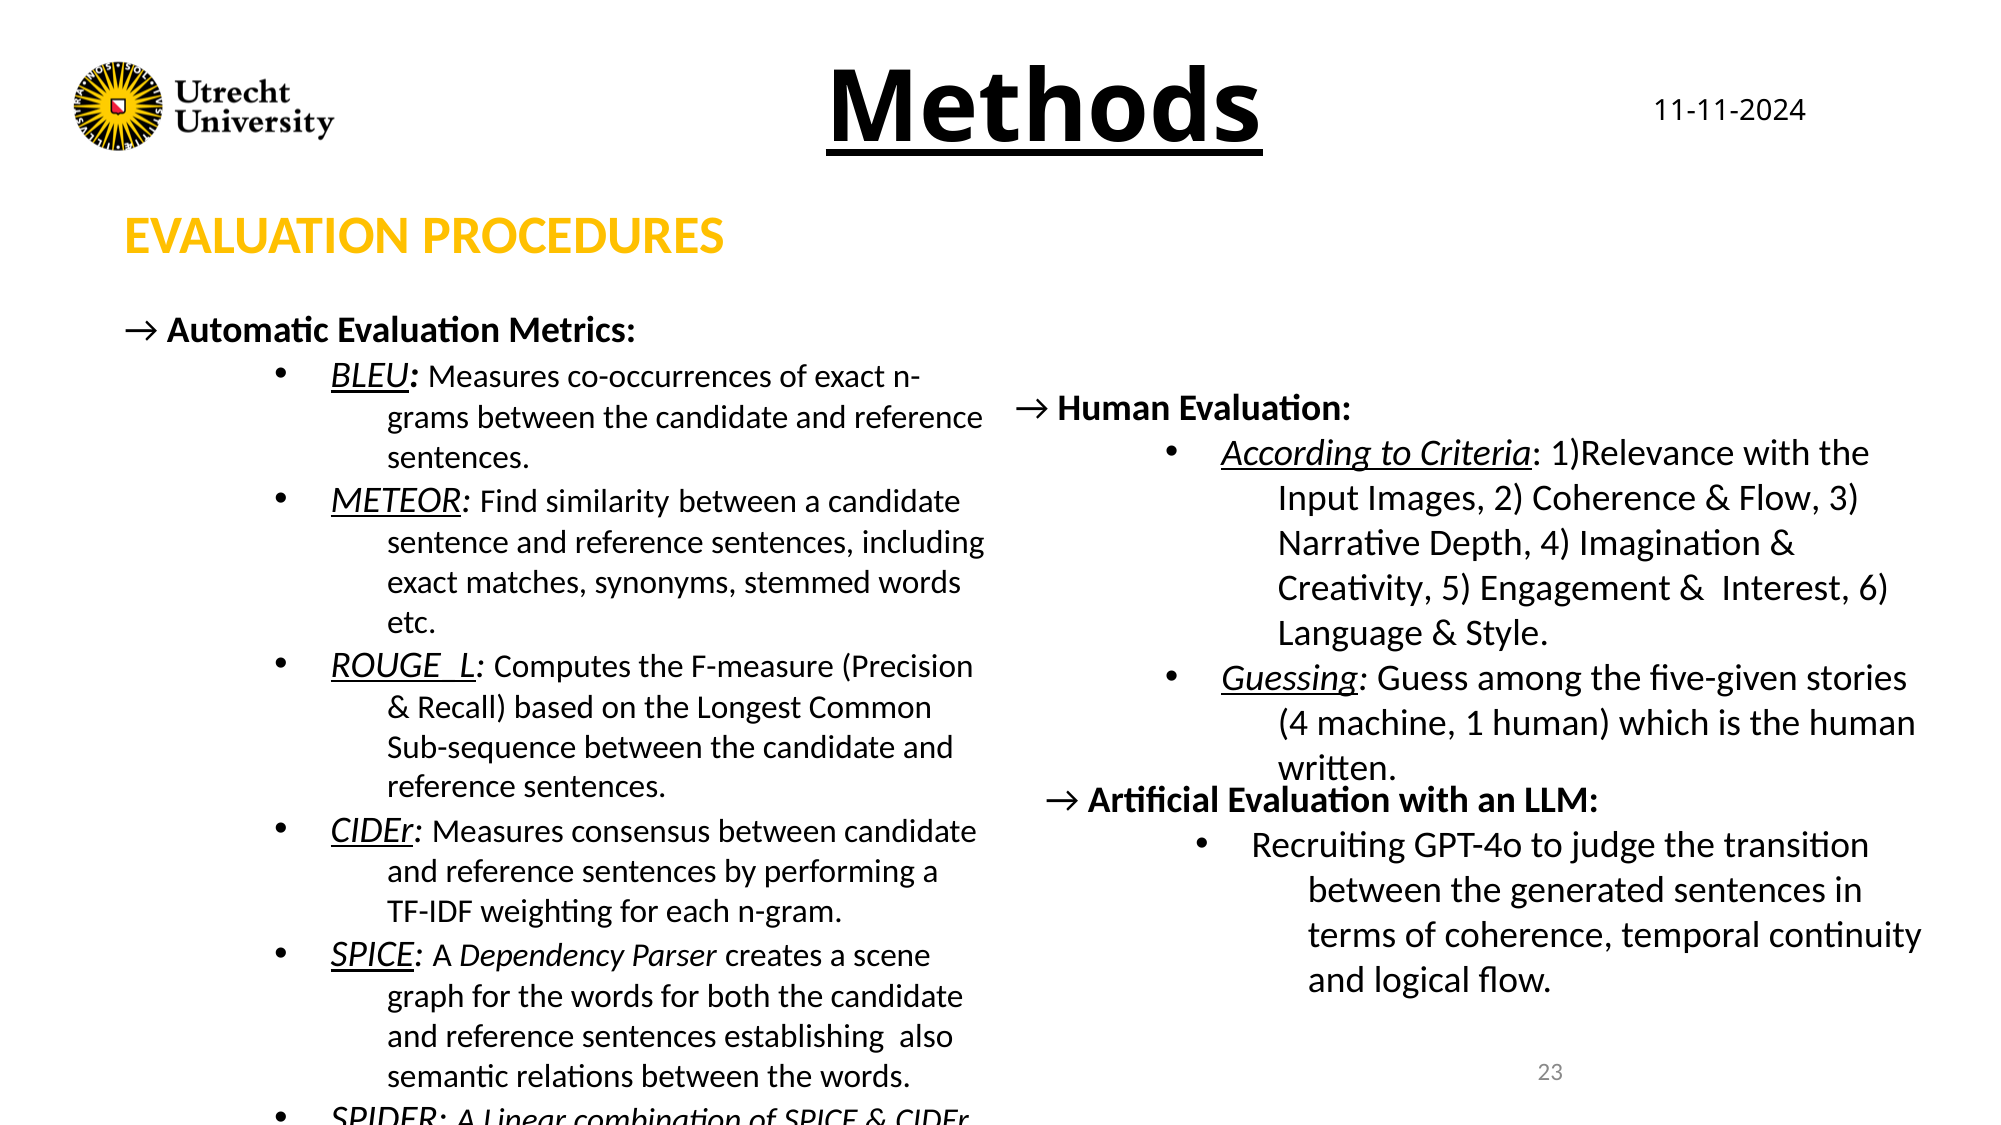

Methods
11-11-2024
EVALUATION PROCEDURES
→ Automatic Evaluation Metrics:
BLEU: Measures co-occurrences of exact n-grams between the candidate and reference sentences.
METEOR: Find similarity between a candidate sentence and reference sentences, including exact matches, synonyms, stemmed words etc.
ROUGE_L: Computes the F-measure (Precision & Recall) based on the Longest Common Sub-sequence between the candidate and reference sentences.
CIDEr: Measures consensus between candidate and reference sentences by performing a TF-IDF weighting for each n-gram.
SPICE: A Dependency Parser creates a scene graph for the words for both the candidate and reference sentences establishing also semantic relations between the words.
SPIDER: A Linear combination of SPICE & CIDEr.
→ Human Evaluation:
According to Criteria: 1)Relevance with the Input Images, 2) Coherence & Flow, 3) Narrative Depth, 4) Imagination & Creativity, 5) Engagement & Interest, 6) Language & Style.
Guessing: Guess among the five-given stories
(4 machine, 1 human) which is the human written.
→ Artificial Evaluation with an LLM:
Recruiting GPT-4o to judge the transition between the generated sentences in terms of coherence, temporal continuity and logical flow.
1